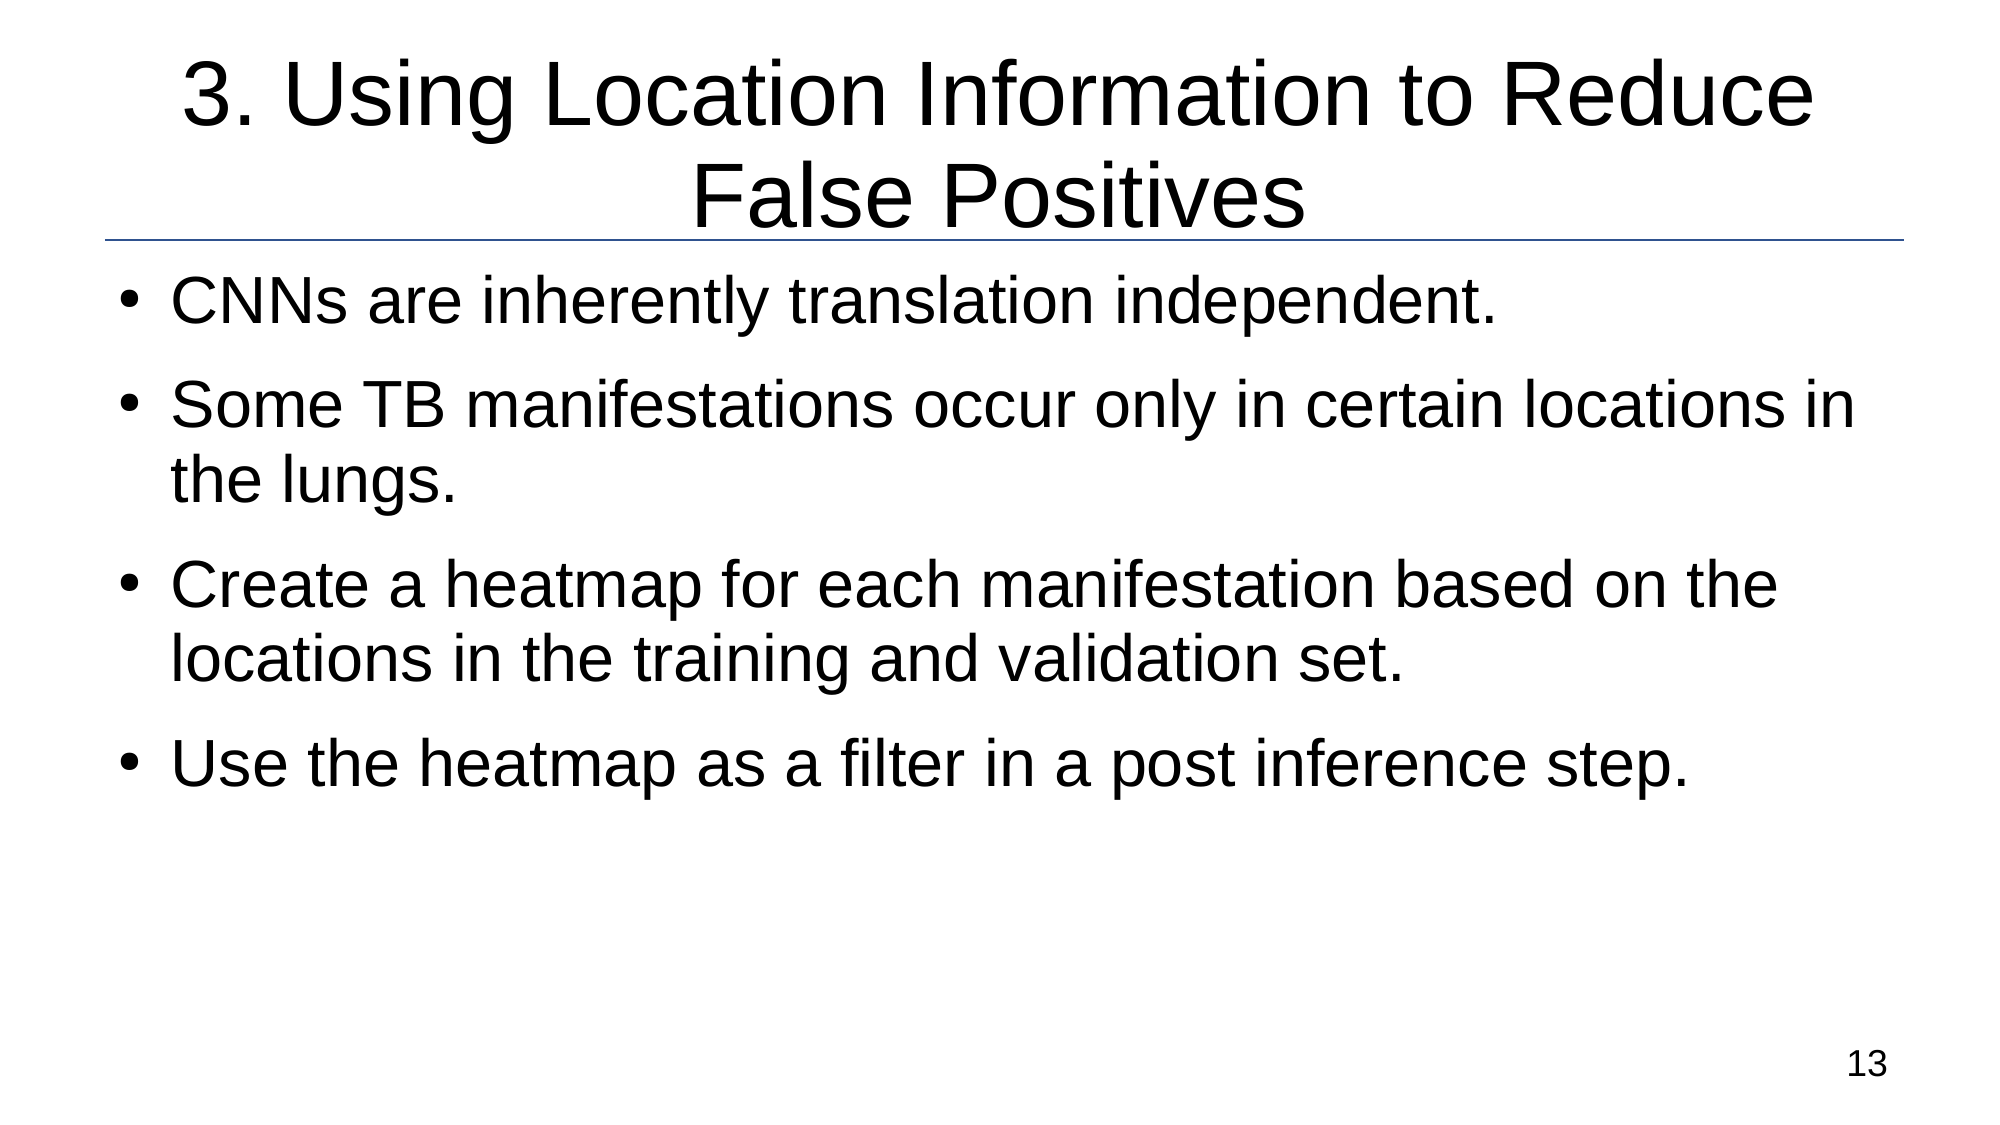

# 3. Using Location Information to Reduce False Positives
CNNs are inherently translation independent.
Some TB manifestations occur only in certain locations in the lungs.
Create a heatmap for each manifestation based on the locations in the training and validation set.
Use the heatmap as a filter in a post inference step.